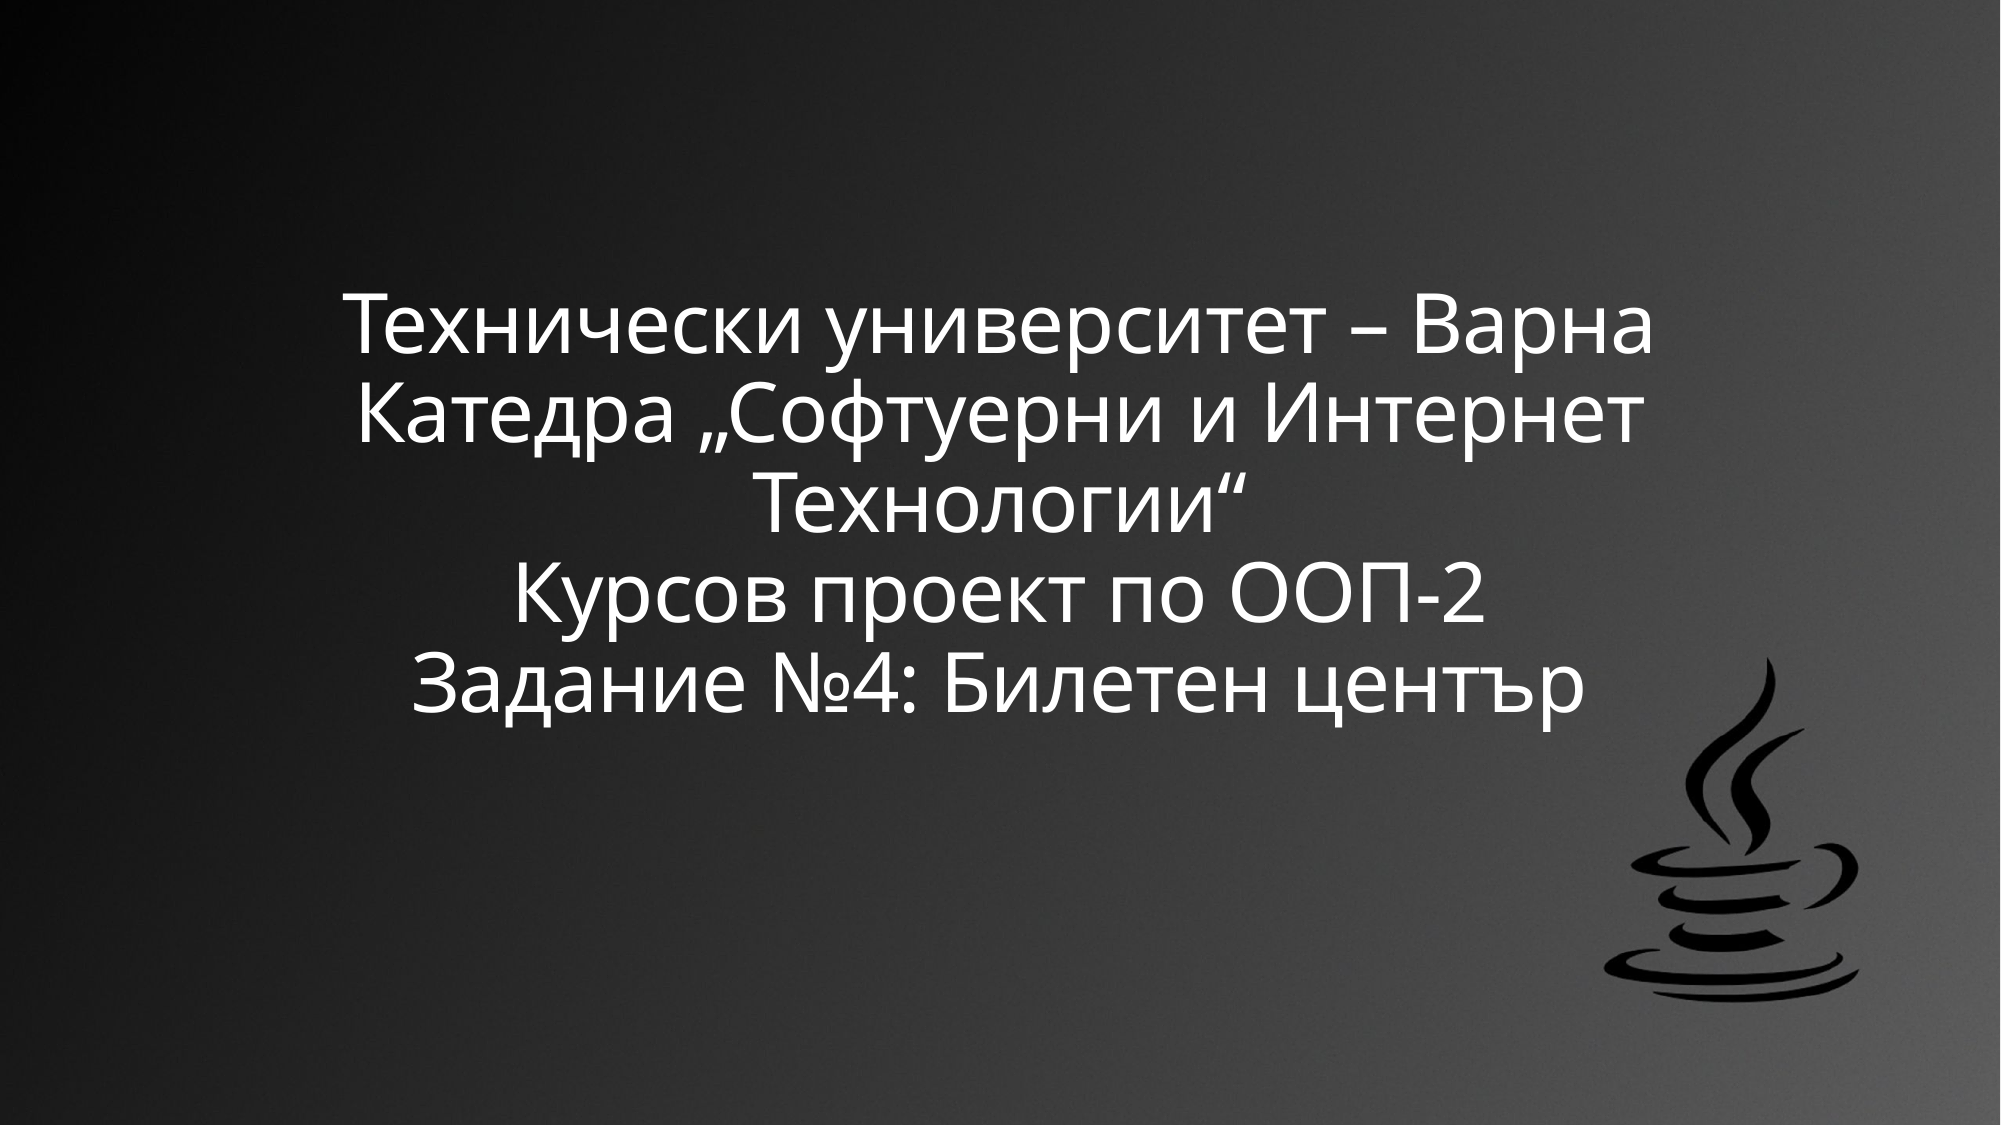

# Технически университет – Варна Катедра „Софтуерни и Интернет Технологии“ Курсов проект по ООП-2 Задание №4: Билетен център